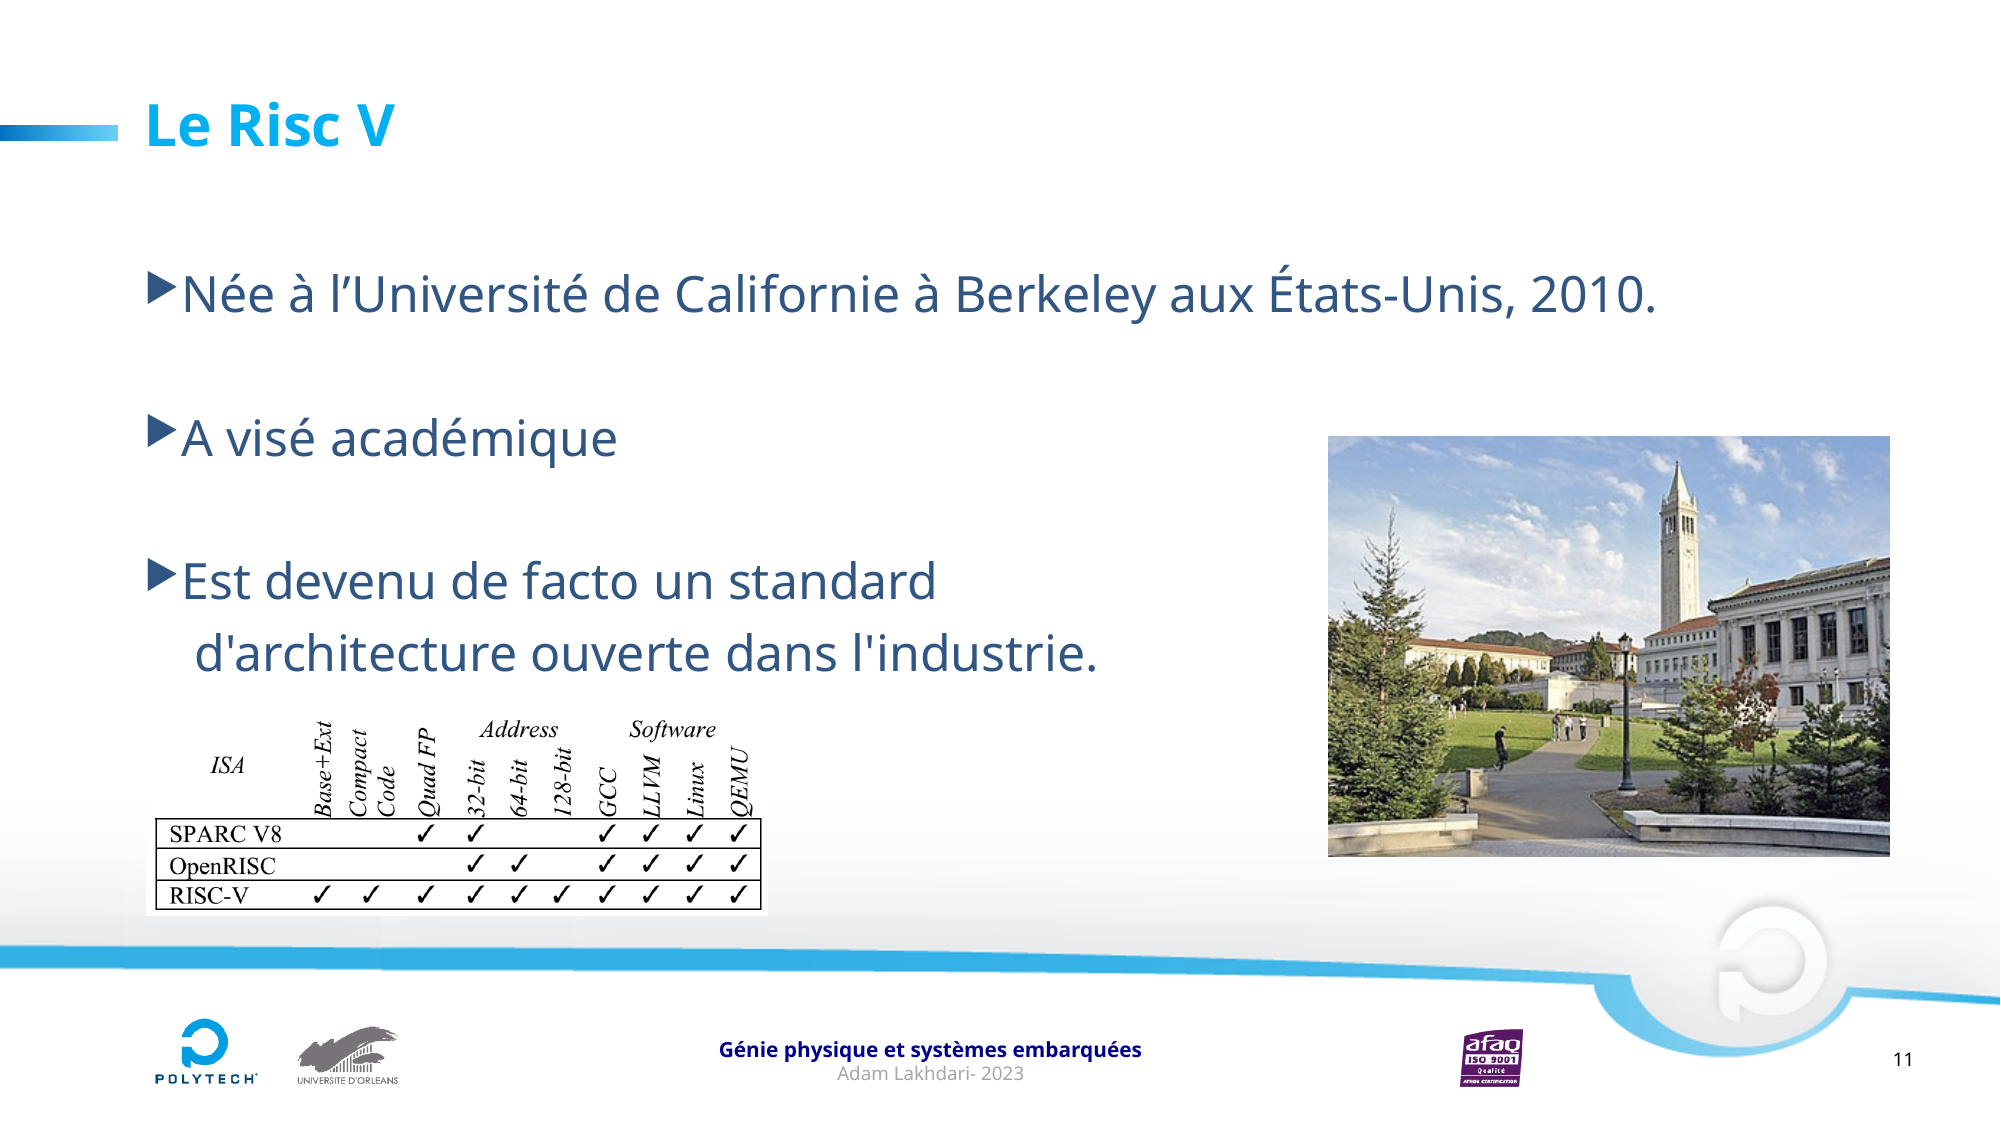

# Le Risc V
Née à l’Université de Californie à Berkeley aux États-Unis, 2010.
A visé académique
Est devenu de facto un standard
 d'architecture ouverte dans l'industrie.
Génie physique et systèmes embarquées
Adam Lakhdari- 2023
11